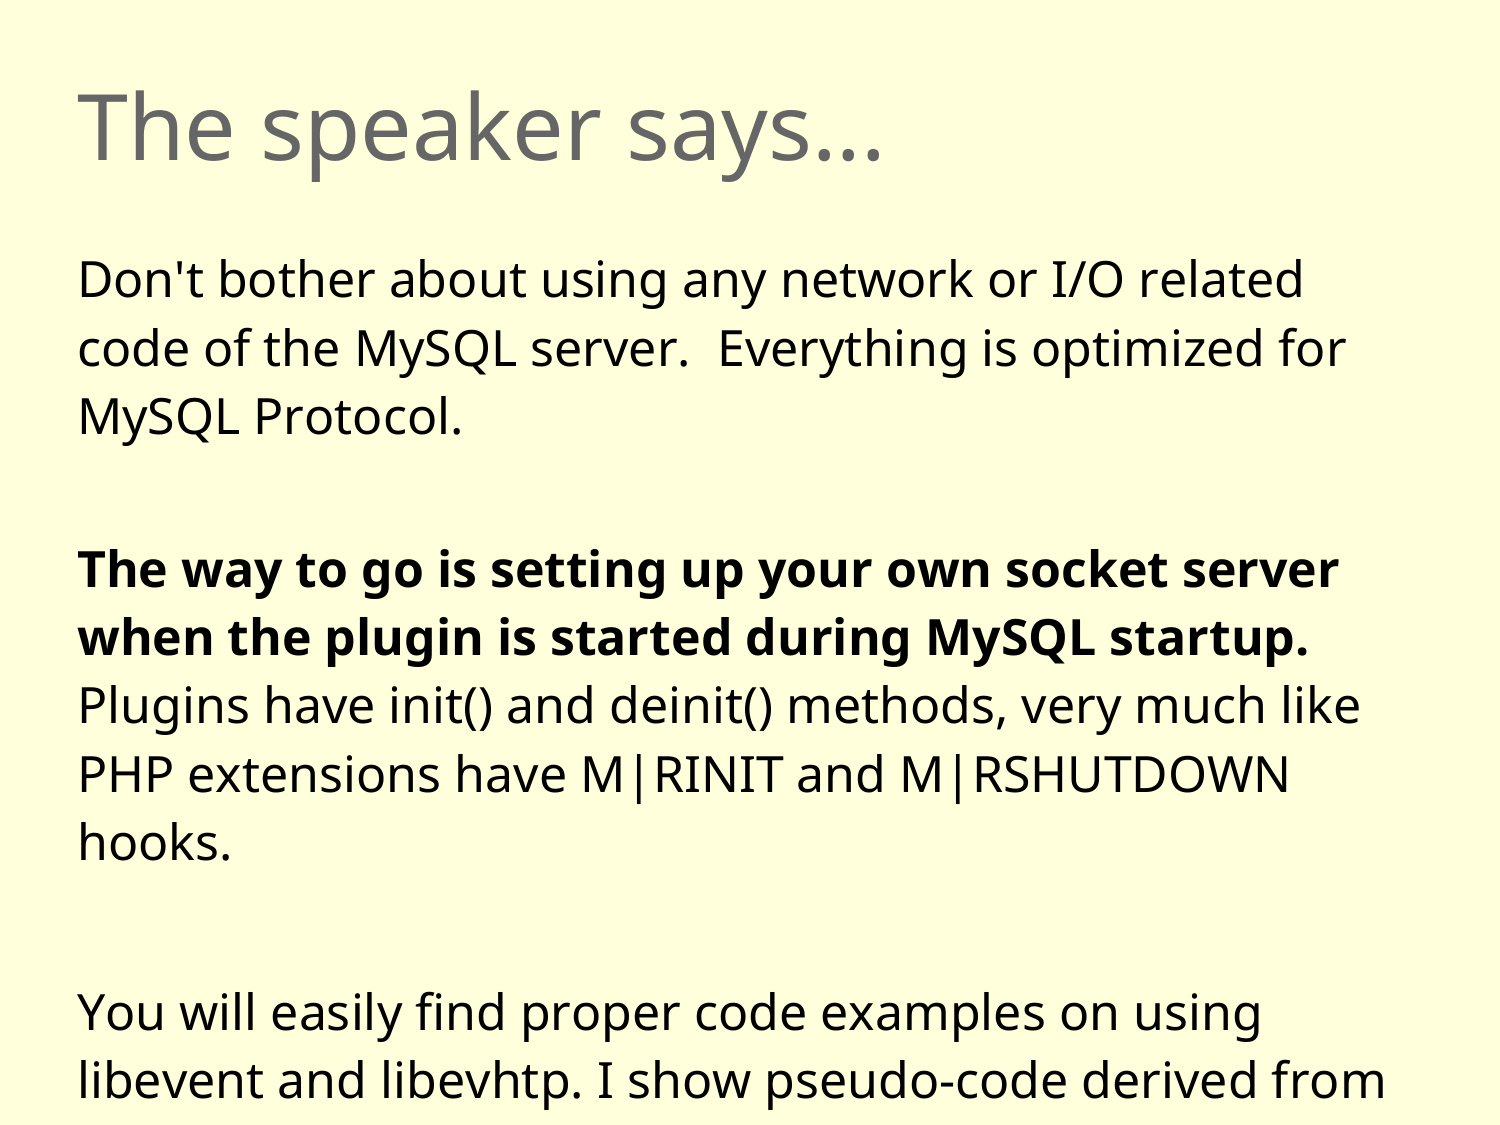

# The speaker says...
Don't bother about using any network or I/O related code of the MySQL server. Everything is optimized for MySQL Protocol.
The way to go is setting up your own socket server when the plugin is started during MySQL startup. Plugins have init() and deinit() methods, very much like PHP extensions have M|RINIT and M|RSHUTDOWN hooks.
You will easily find proper code examples on using libevent and libevhtp. I show pseudo-code derived from my working proof of concept.